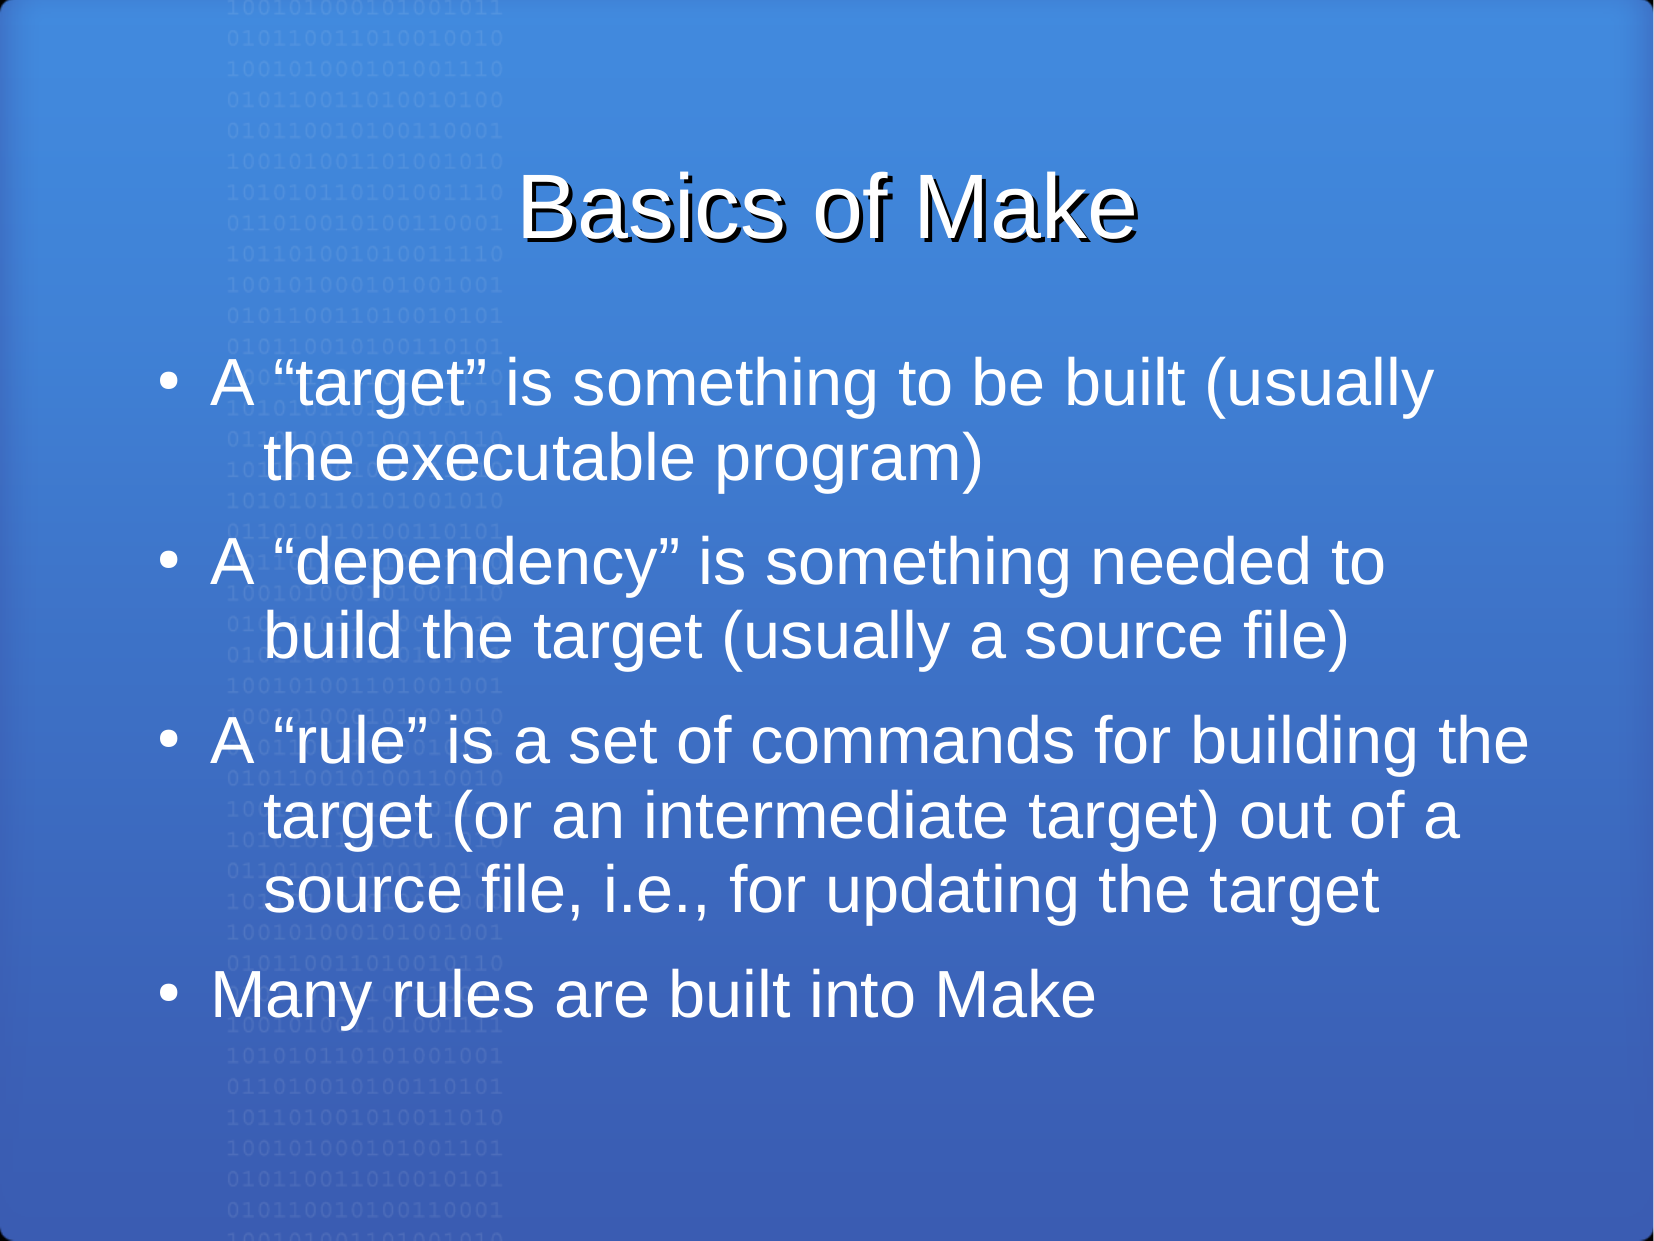

# Basics of Make
A “target” is something to be built (usually the executable program)
A “dependency” is something needed to build the target (usually a source file)
A “rule” is a set of commands for building the target (or an intermediate target) out of a source file, i.e., for updating the target
Many rules are built into Make